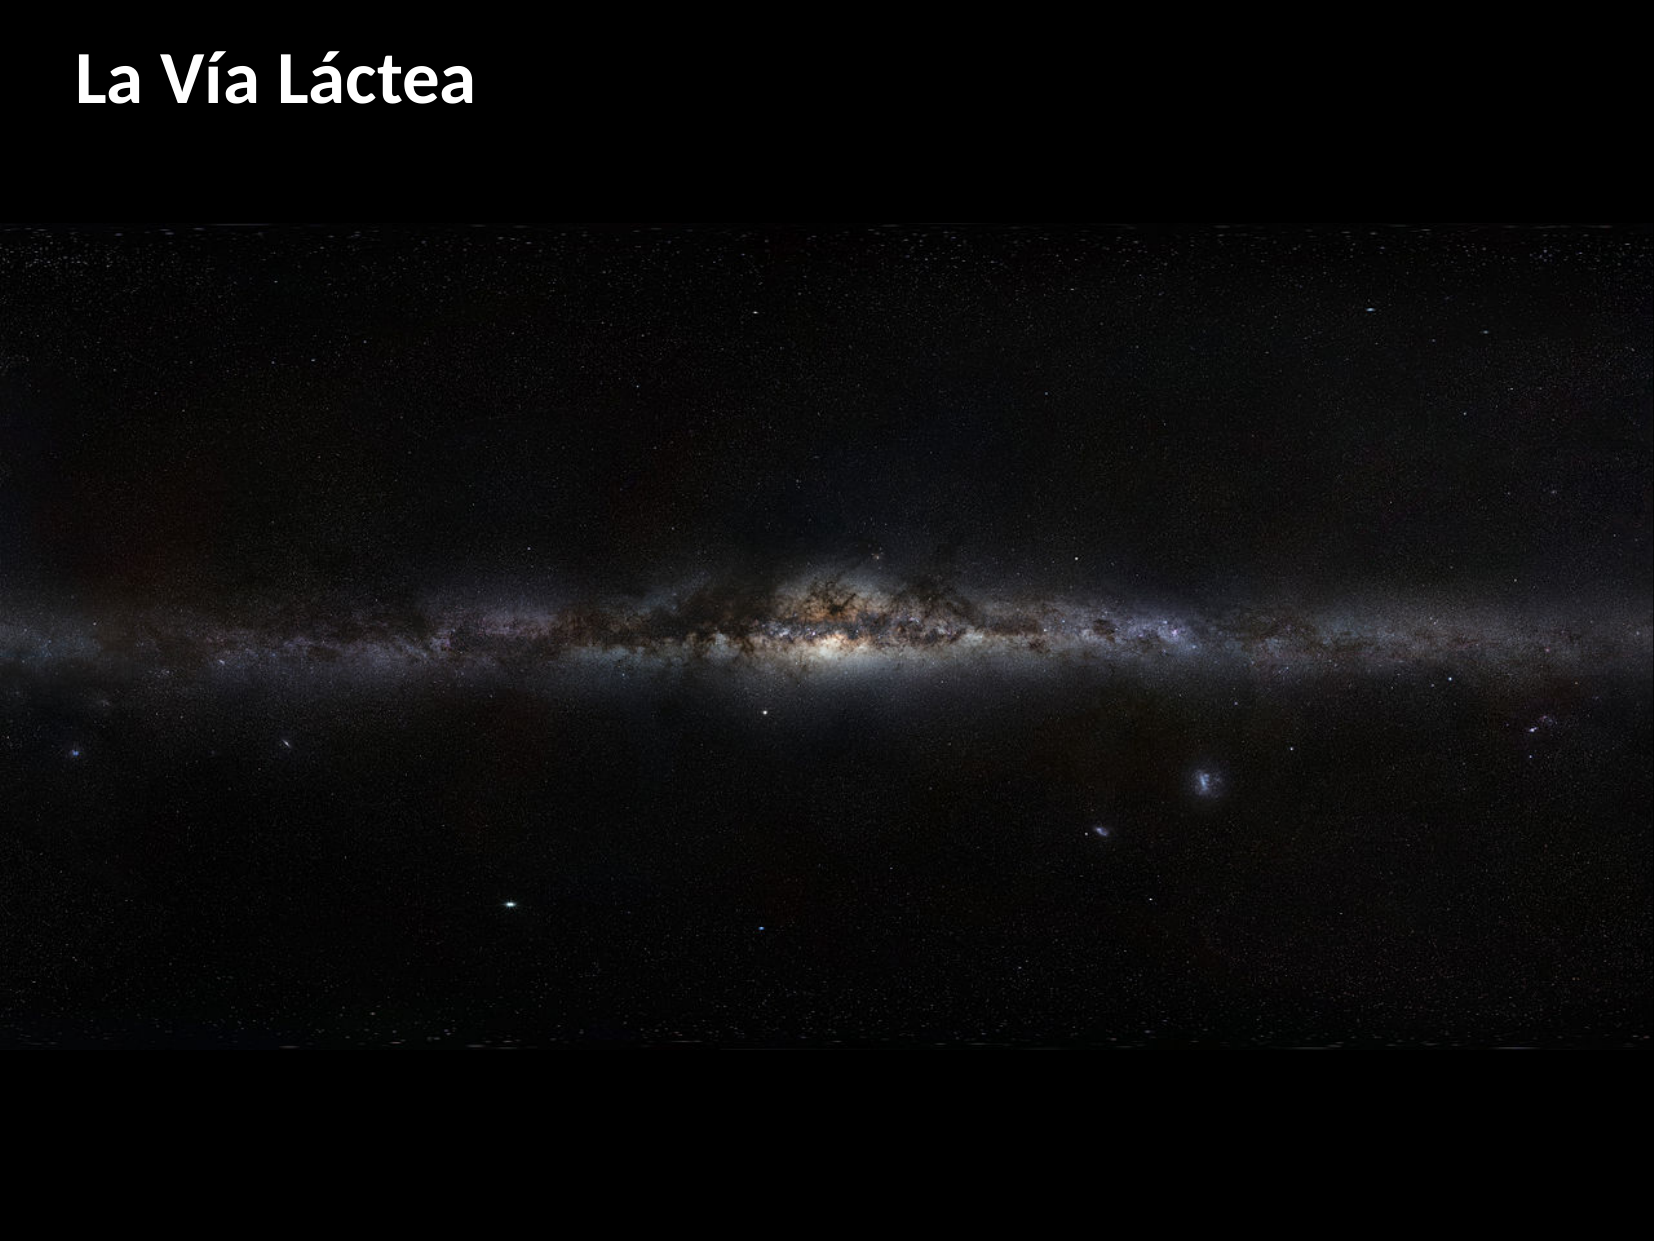

# La Vía Láctea
Astronomía (Asorey)
43